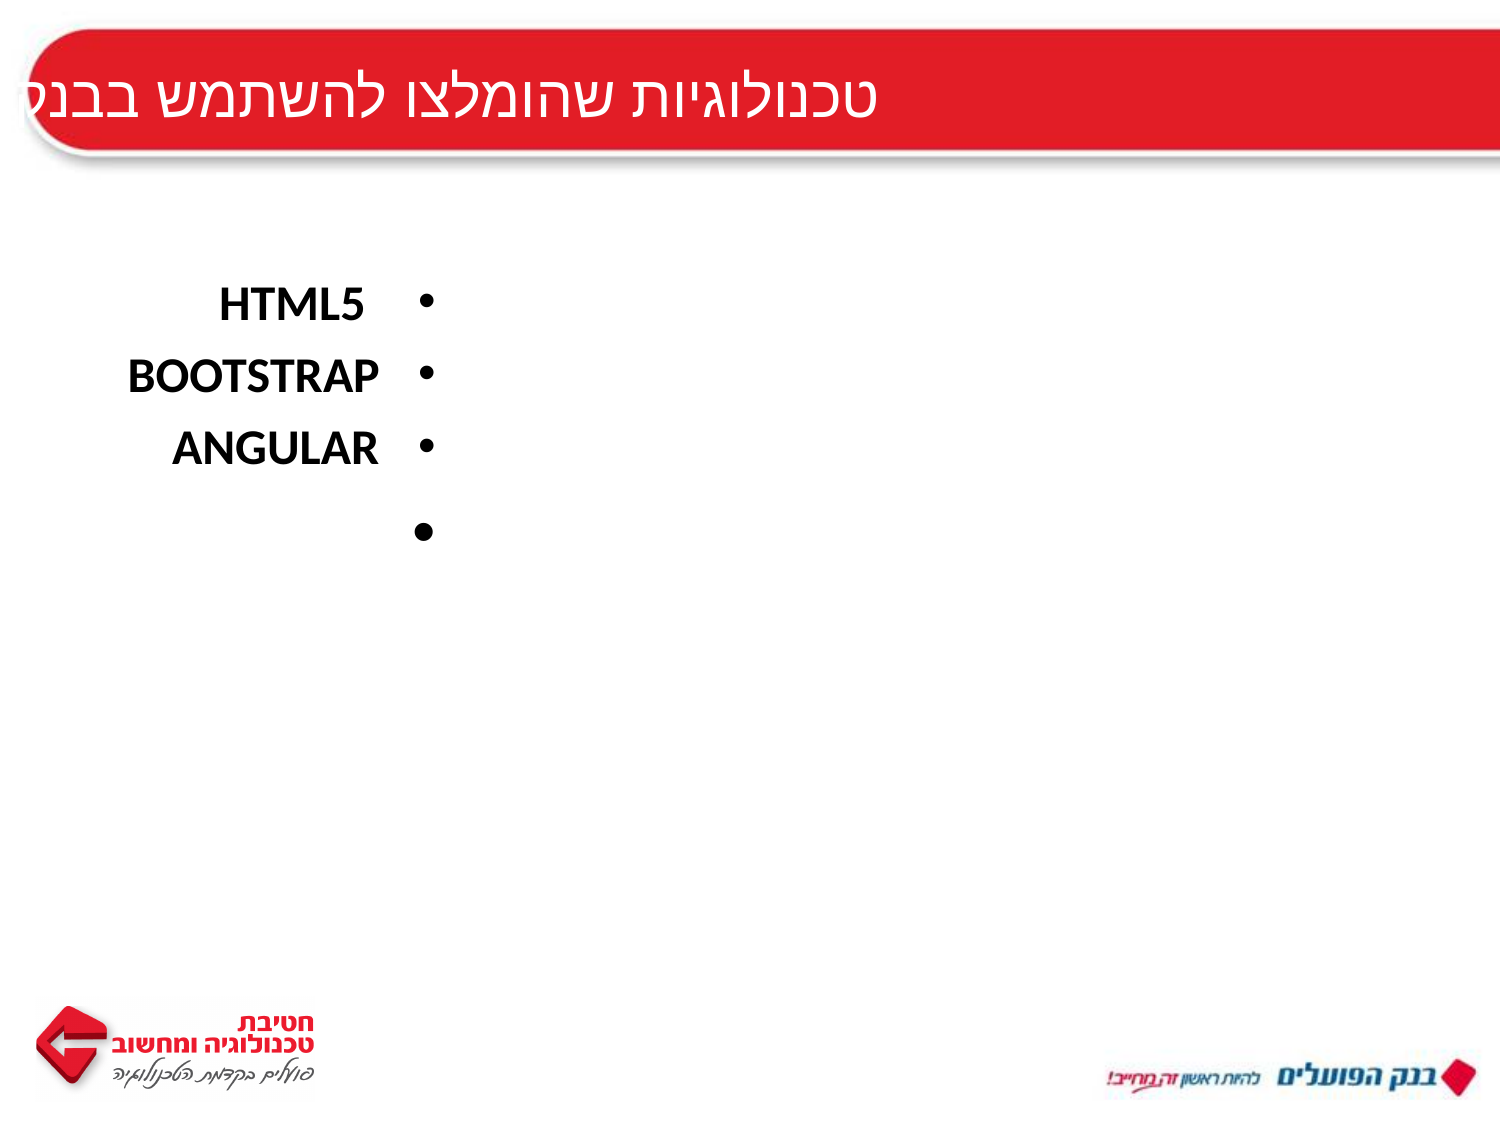

טכנולוגיות שהומלצו להשתמש בבנק
# HTML5
BOOTSTRAP
ANGULAR